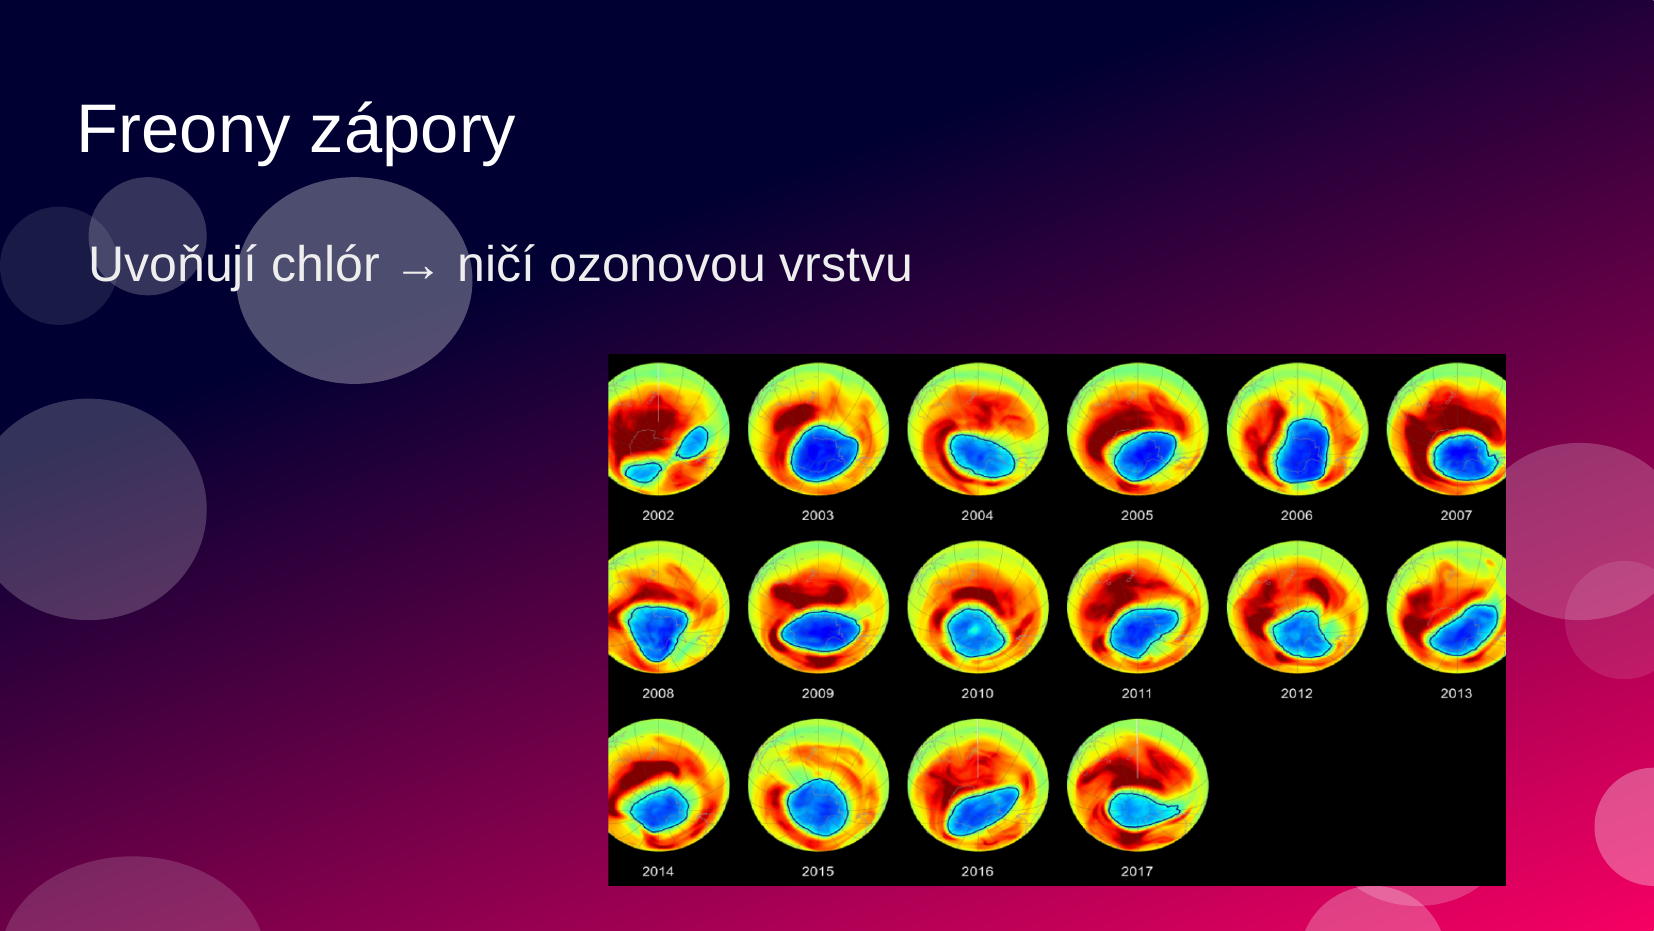

# Freony zápory
Uvoňují chlór → ničí ozonovou vrstvu